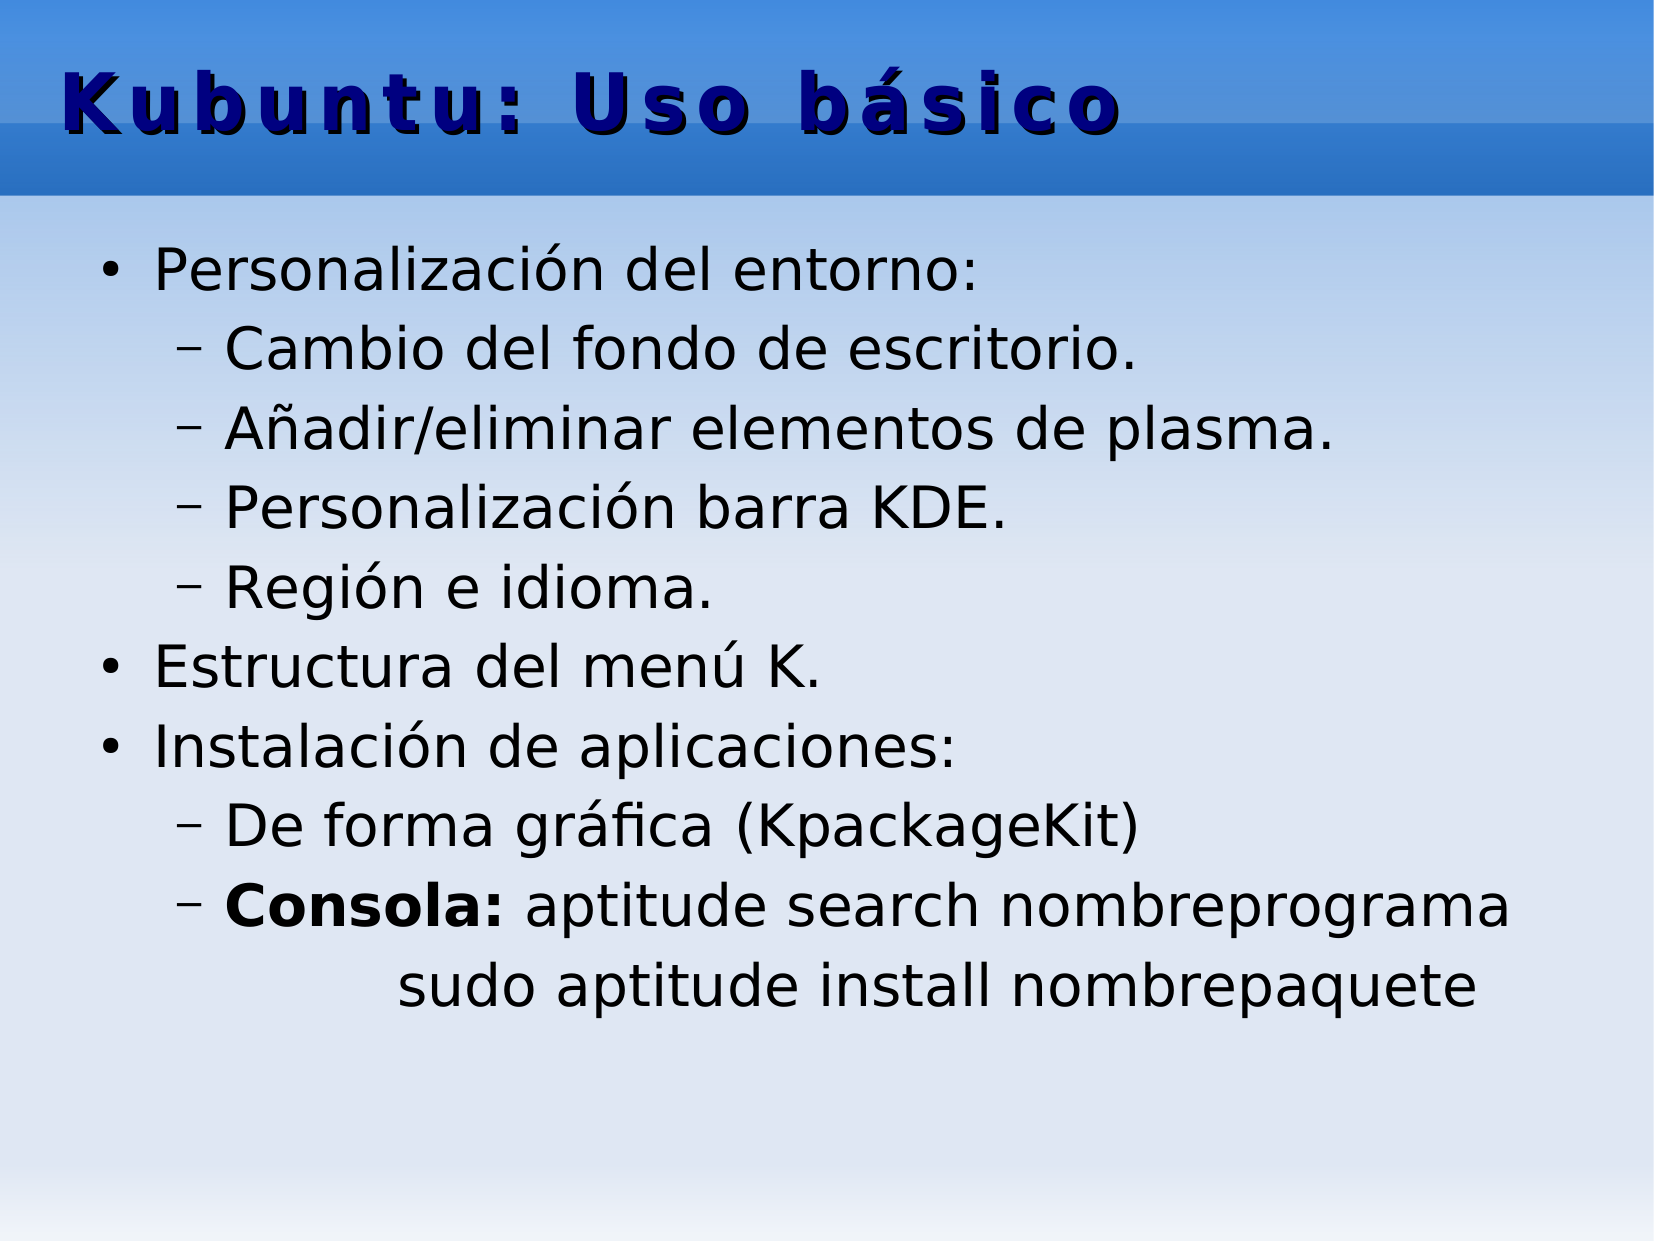

# Kubuntu: Uso básico
Personalización del entorno:
Cambio del fondo de escritorio.
Añadir/eliminar elementos de plasma.
Personalización barra KDE.
Región e idioma.
Estructura del menú K.
Instalación de aplicaciones:
De forma gráfica (KpackageKit)
Consola: aptitude search nombreprograma
 sudo aptitude install nombrepaquete